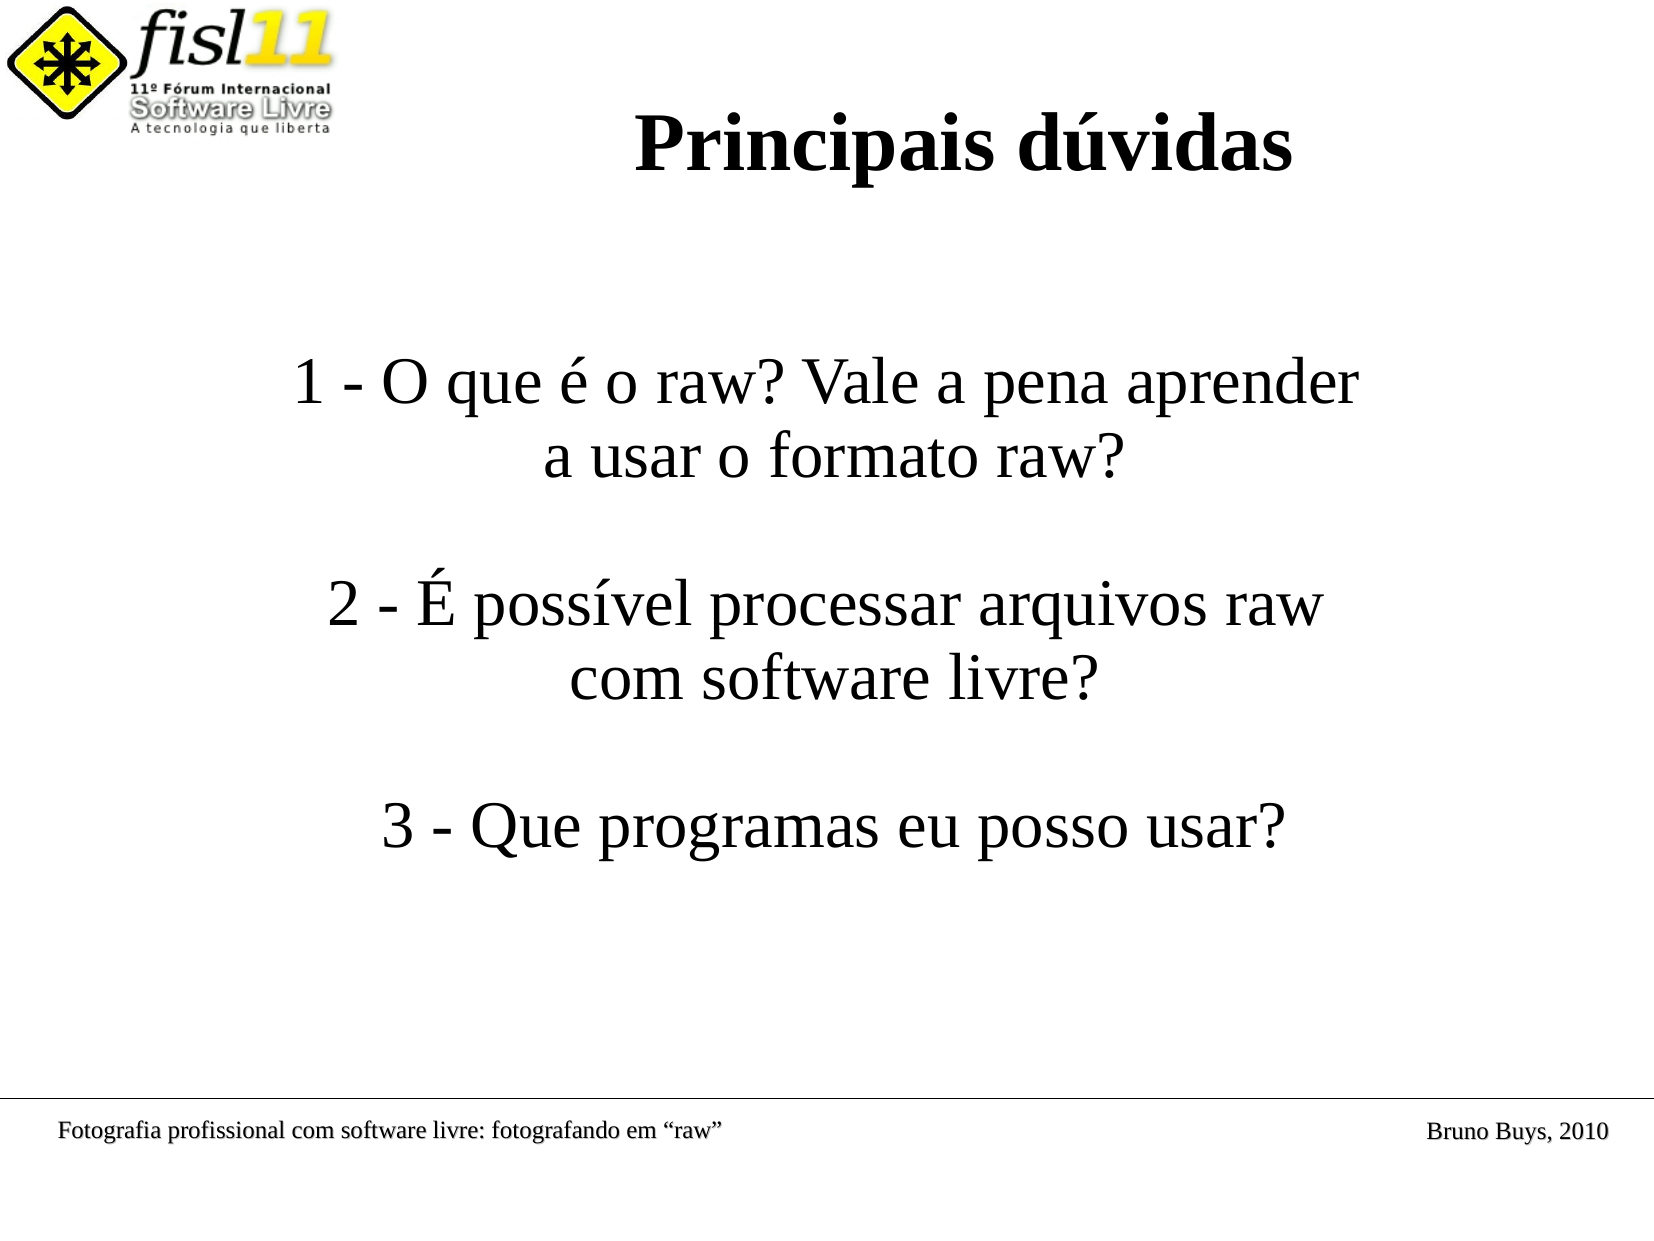

Principais dúvidas
1 - O que é o raw? Vale a pena aprender
a usar o formato raw?
2 - É possível processar arquivos raw
com software livre?
3 - Que programas eu posso usar?
Fotografia profissional com software livre: fotografando em “raw”
Bruno Buys, 2010